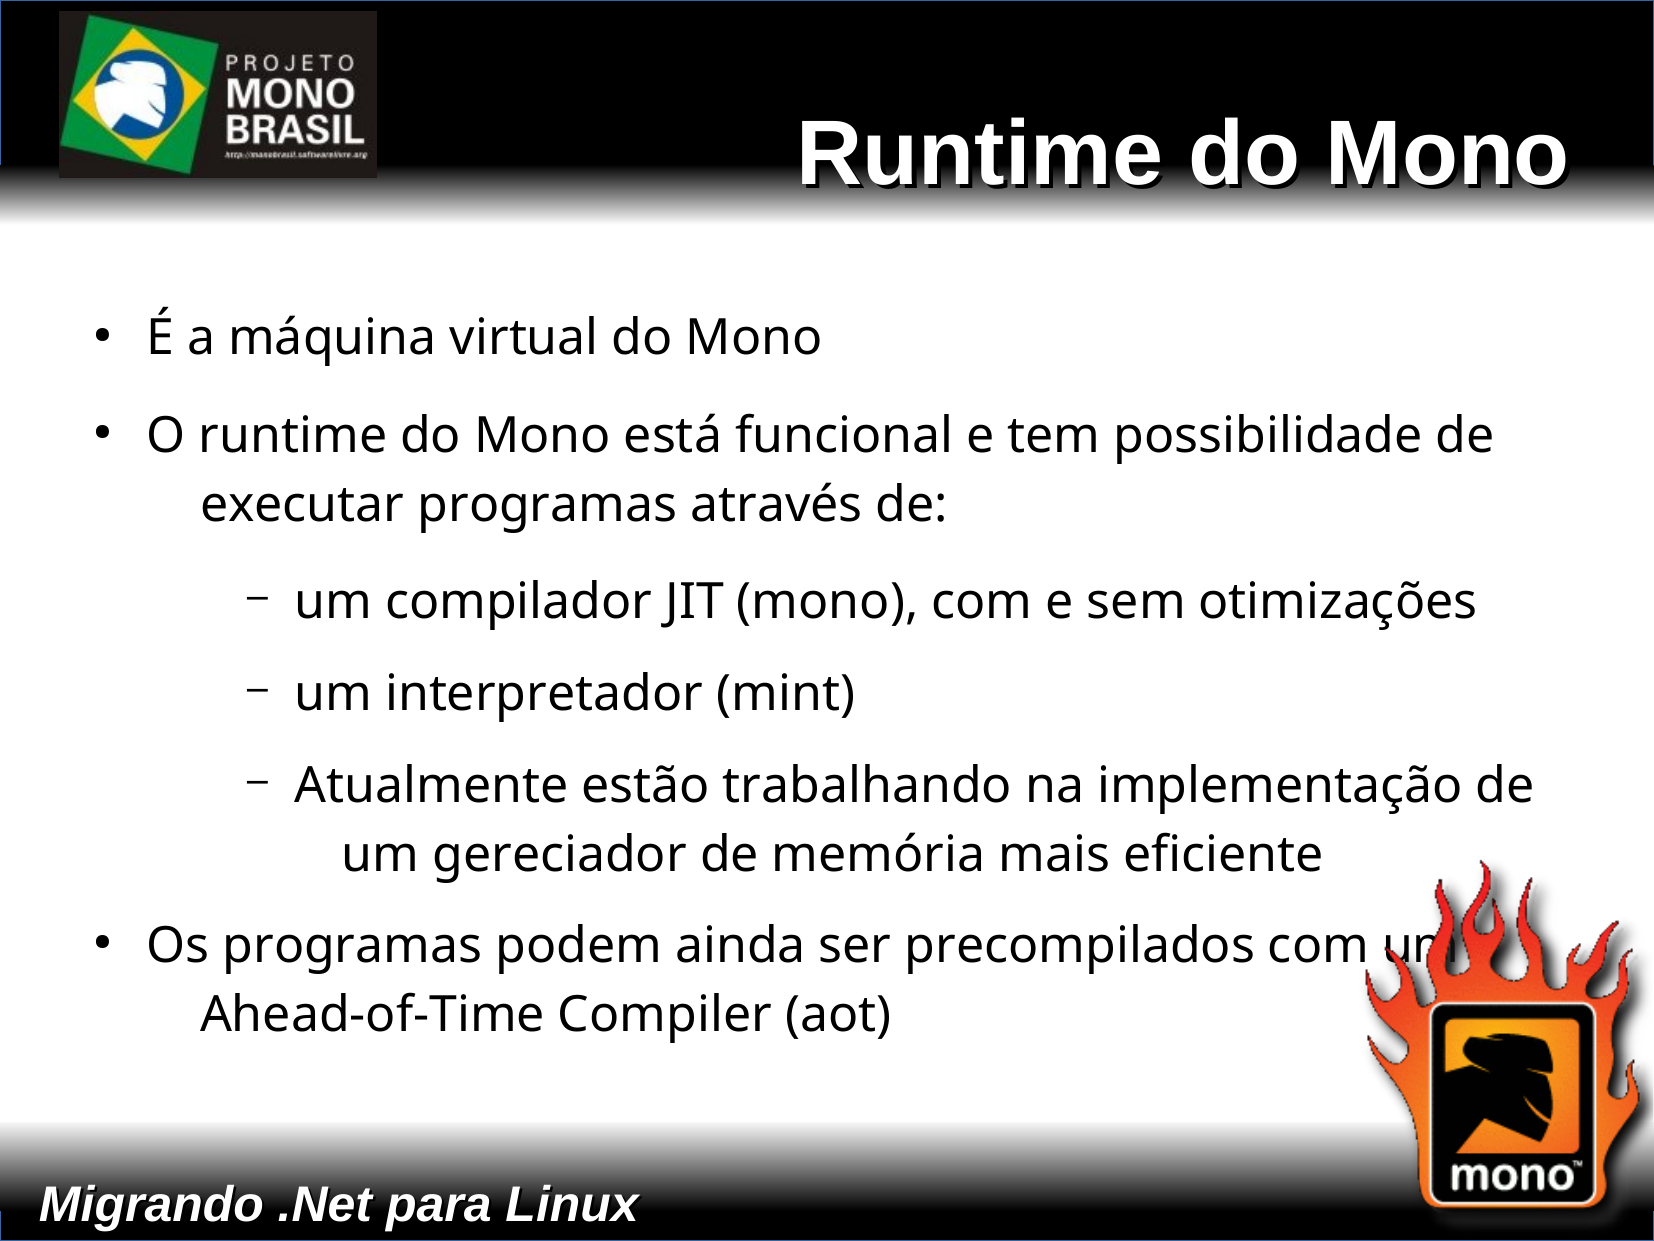

# Runtime do Mono
É a máquina virtual do Mono
O runtime do Mono está funcional e tem possibilidade de executar programas através de:
um compilador JIT (mono), com e sem otimizações
um interpretador (mint)
Atualmente estão trabalhando na implementação de um gereciador de memória mais eficiente
Os programas podem ainda ser precompilados com um Ahead-of-Time Compiler (aot)
Migrando .Net para Linux